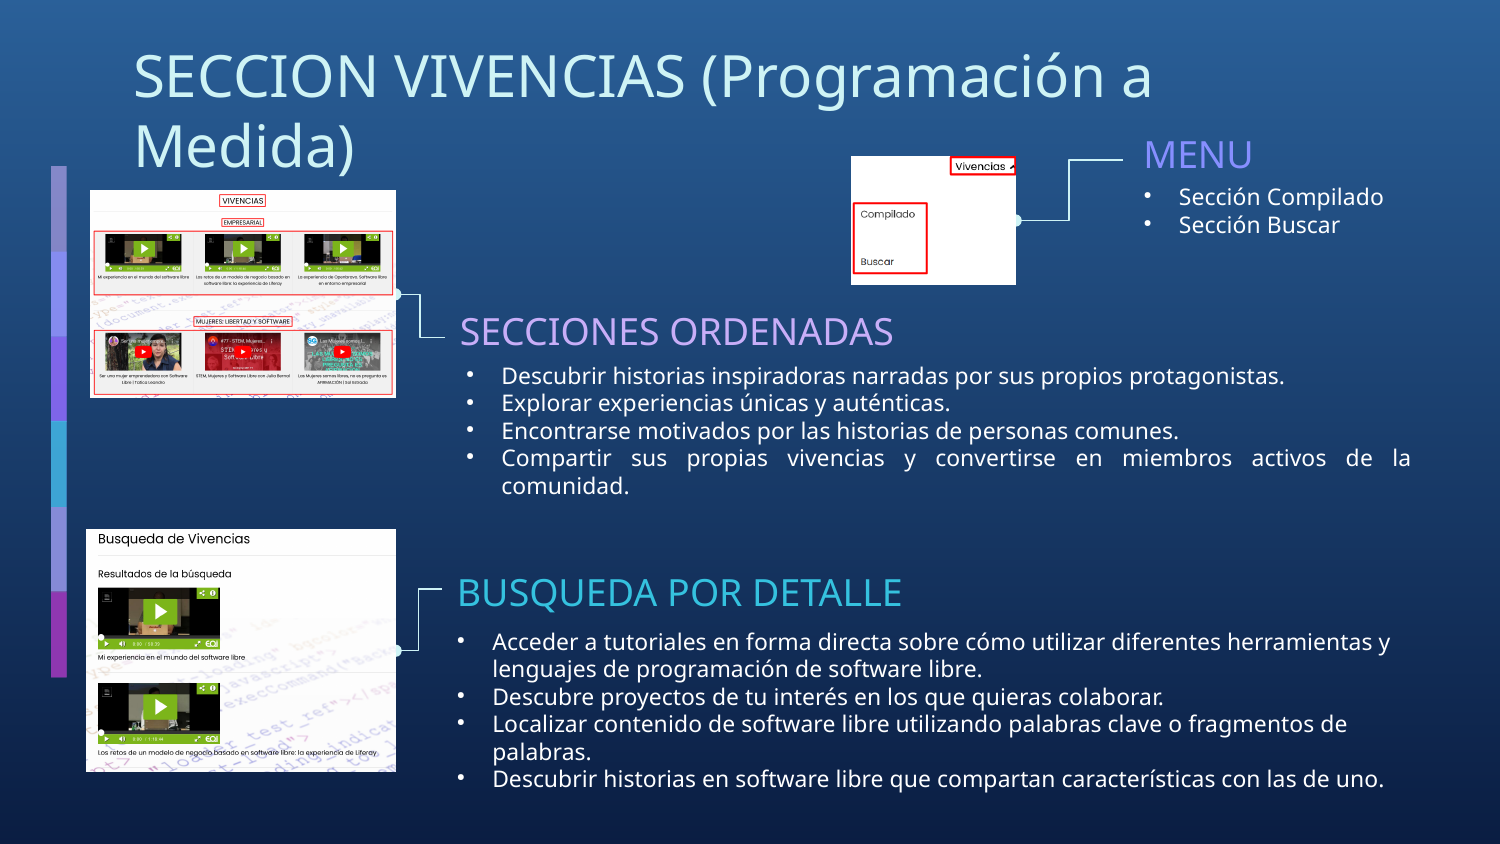

# SECCION VIVENCIAS (Programación a Medida)
MENU
Sección Compilado
Sección Buscar
SECCIONES ORDENADAS
Descubrir historias inspiradoras narradas por sus propios protagonistas.
Explorar experiencias únicas y auténticas.
Encontrarse motivados por las historias de personas comunes.
Compartir sus propias vivencias y convertirse en miembros activos de la comunidad.
BUSQUEDA POR DETALLE
Acceder a tutoriales en forma directa sobre cómo utilizar diferentes herramientas y lenguajes de programación de software libre.
Descubre proyectos de tu interés en los que quieras colaborar.
Localizar contenido de software libre utilizando palabras clave o fragmentos de palabras.
Descubrir historias en software libre que compartan características con las de uno.